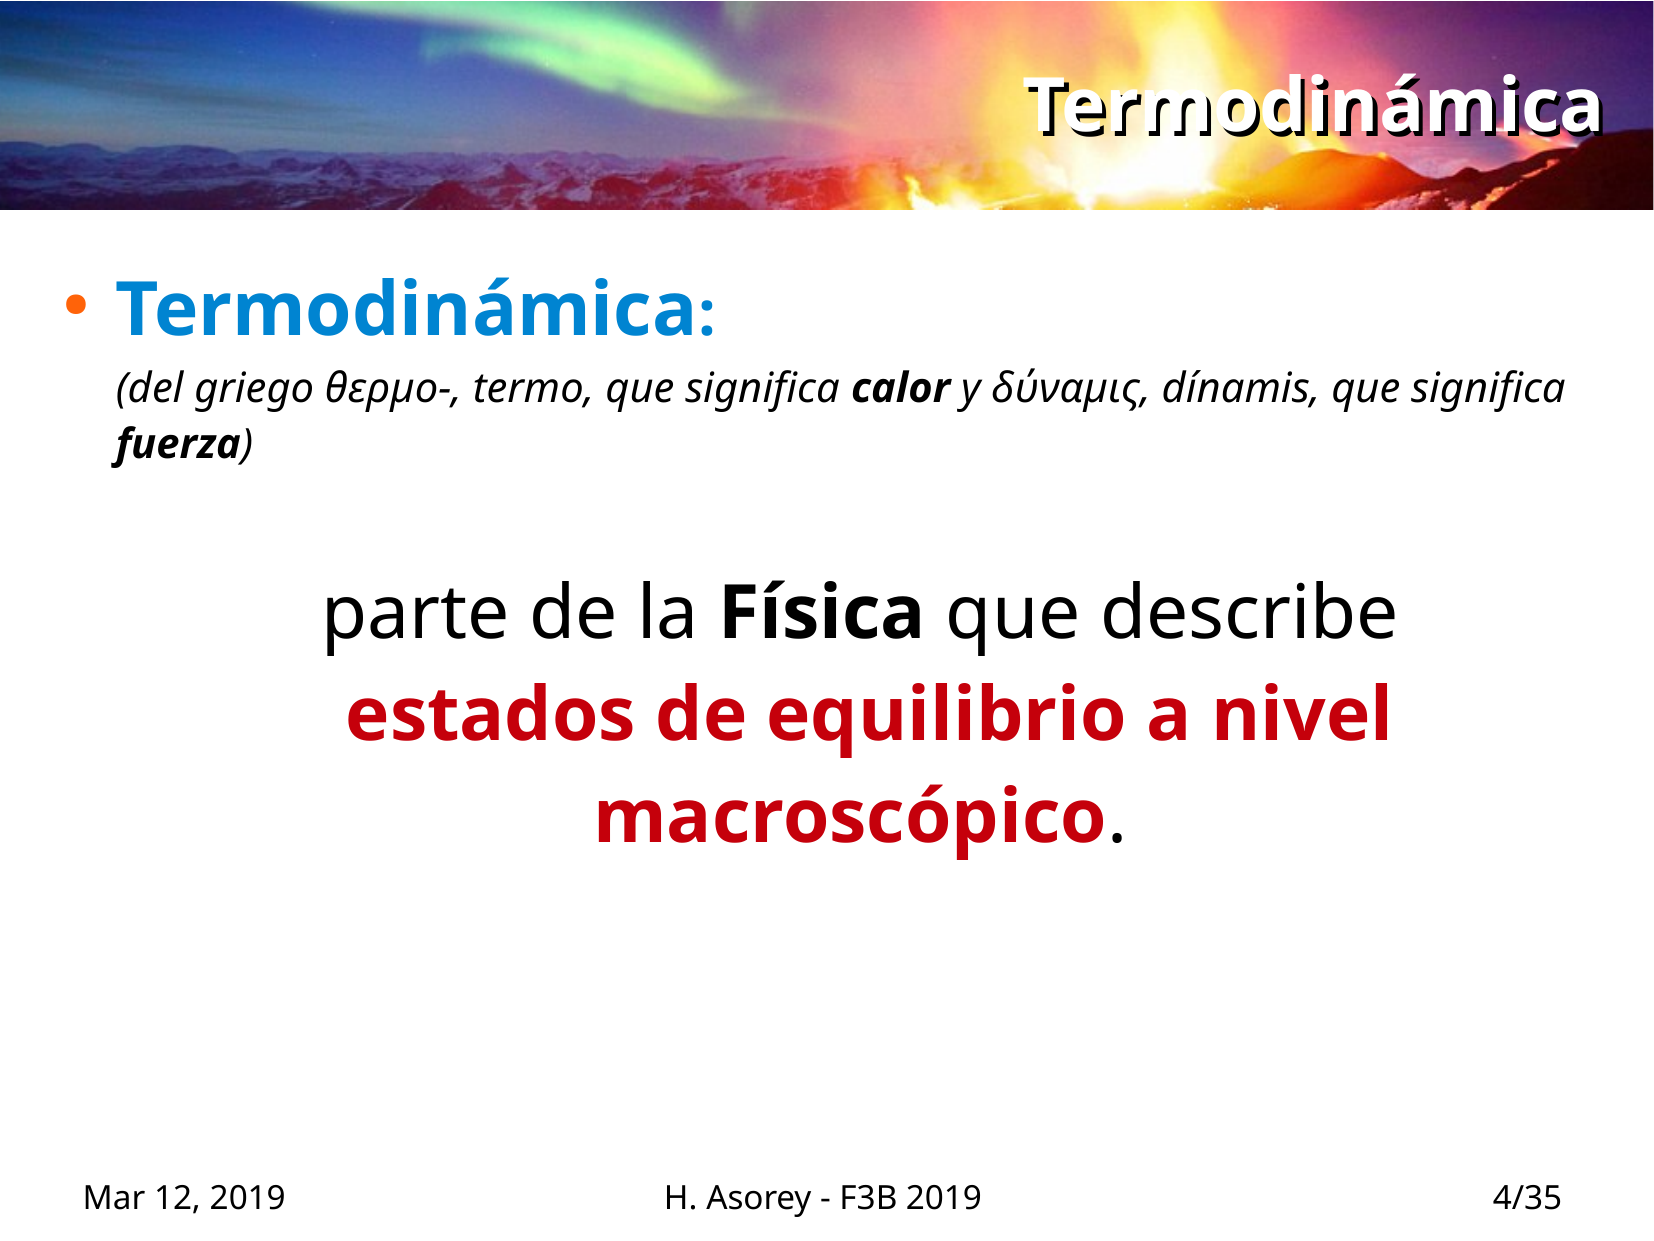

# Termodinámica
Termodinámica:
(del griego θερμo-, termo, que significa calor y δύναμις, dínamis, que significa fuerza)
parte de la Física que describe
 estados de equilibrio a nivel macroscópico.
Mar 12, 2019
H. Asorey - F3B 2019
4